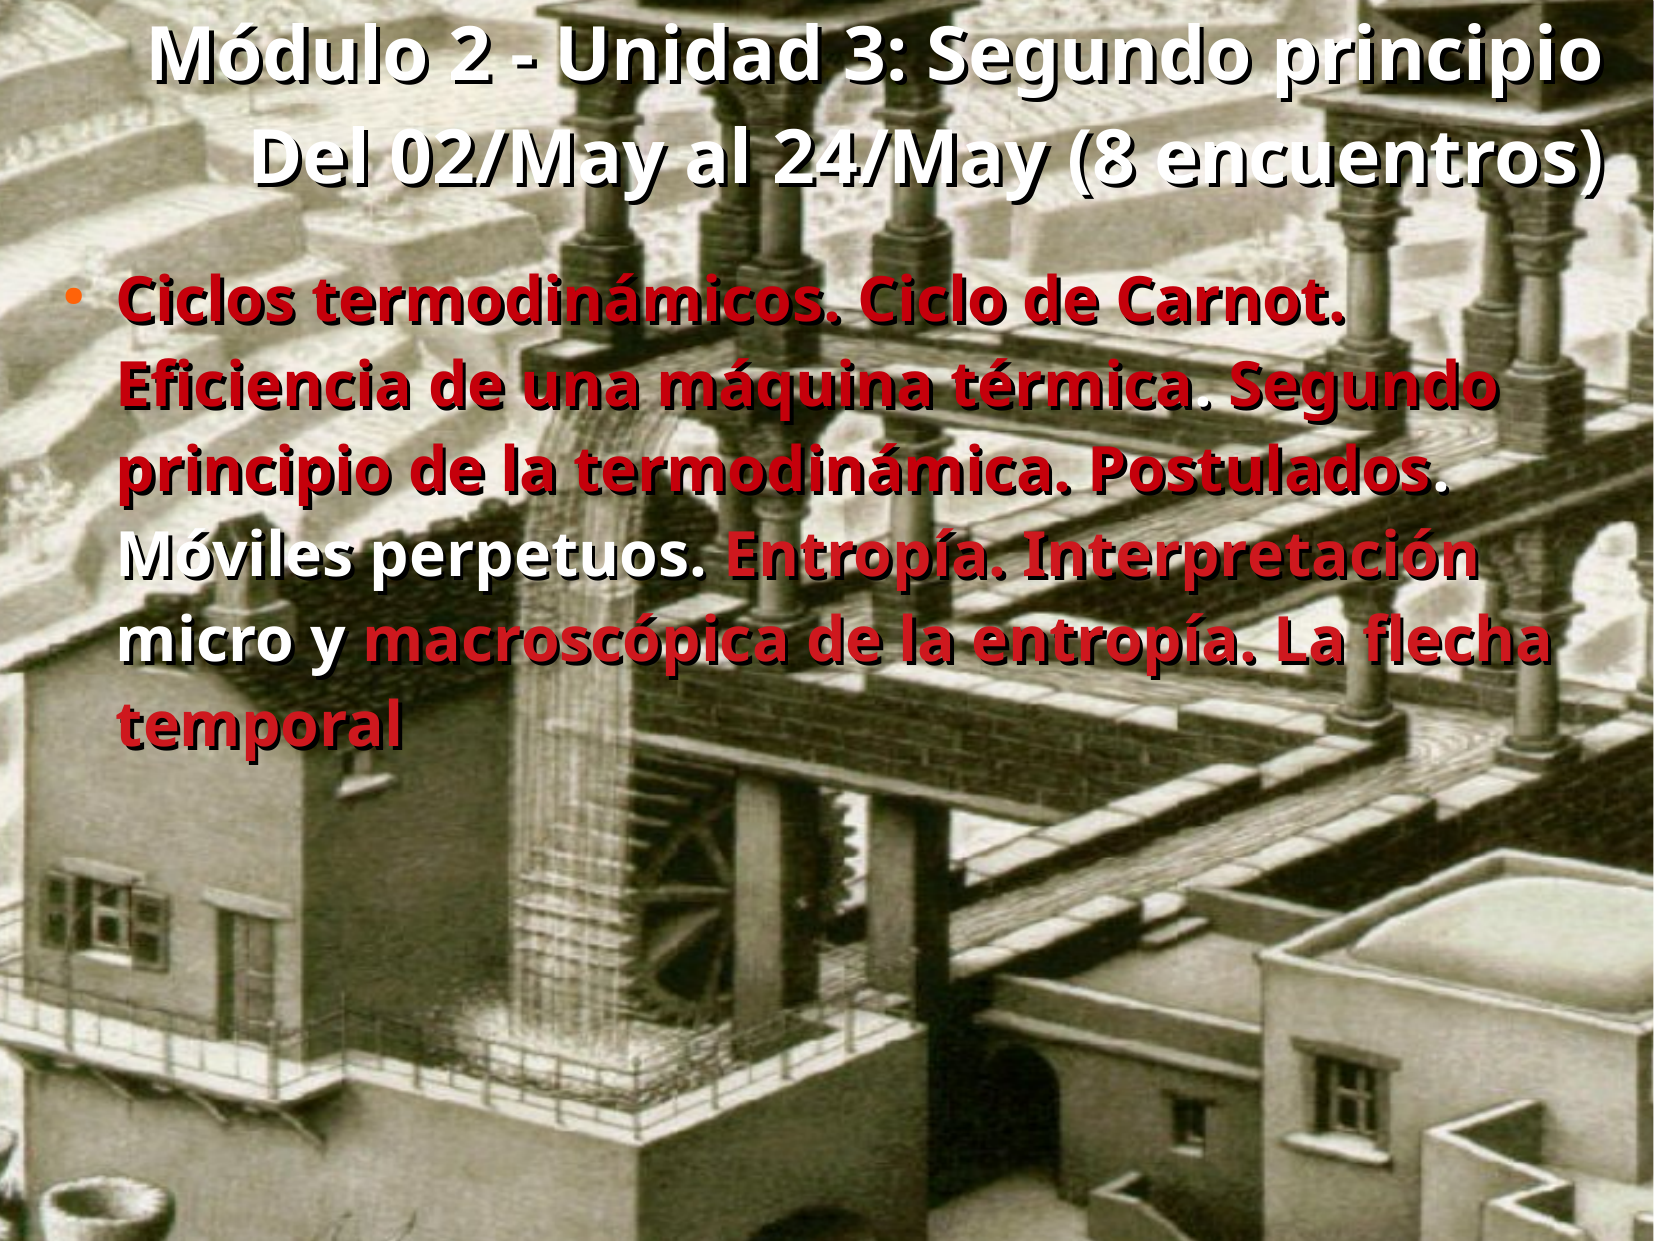

# Módulo 2 - Unidad 3: Segundo principio Del 02/May al 24/May (8 encuentros)
Ciclos termodinámicos. Ciclo de Carnot. Eficiencia de una máquina térmica. Segundo principio de la termodinámica. Postulados. Móviles perpetuos. Entropía. Interpretación micro y macroscópica de la entropía. La flecha temporal
May 31, 2018
H. Asorey - F3B+F4A 2018
3